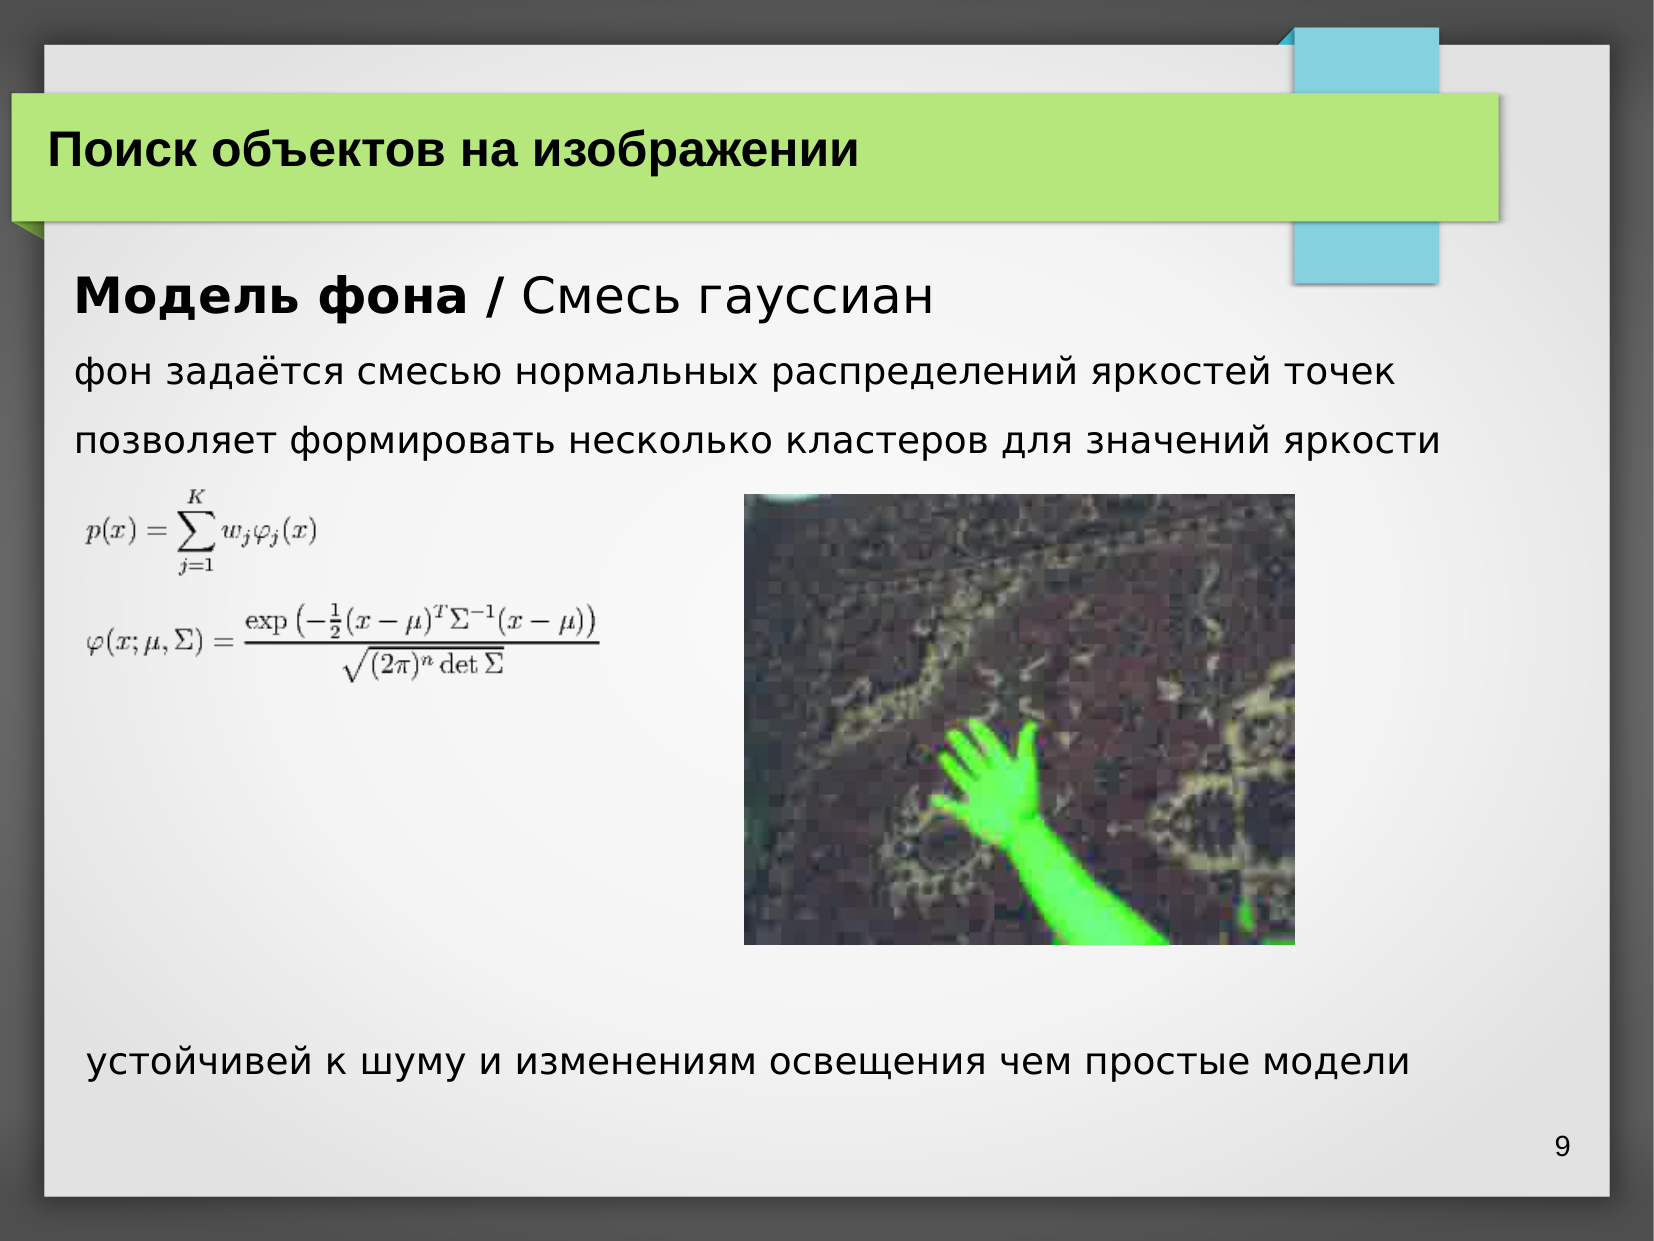

# Поиск объектов на изображении
Модель фона / Смесь гауссиан
фон задаётся смесью нормальных распределений яркостей точек
позволяет формировать несколько кластеров для значений яркости
устойчивей к шуму и изменениям освещения чем простые модели
9